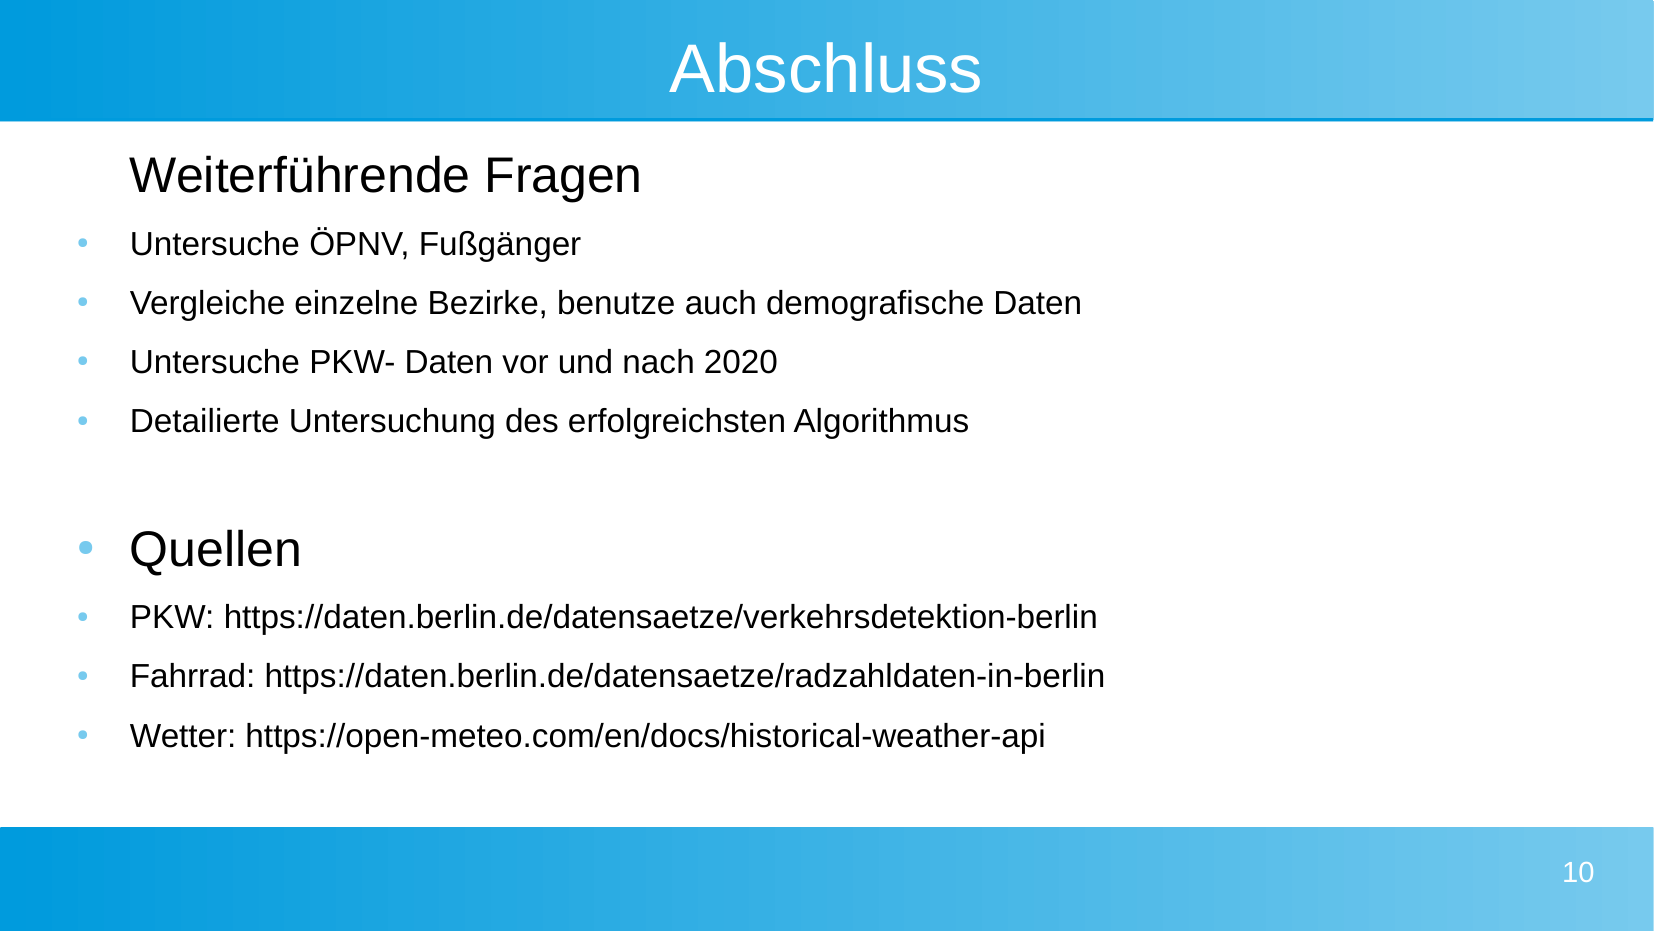

# Abschluss
Weiterführende Fragen
Untersuche ÖPNV, Fußgänger
Vergleiche einzelne Bezirke, benutze auch demografische Daten
Untersuche PKW- Daten vor und nach 2020
Detailierte Untersuchung des erfolgreichsten Algorithmus
Quellen
PKW: https://daten.berlin.de/datensaetze/verkehrsdetektion-berlin
Fahrrad: https://daten.berlin.de/datensaetze/radzahldaten-in-berlin
Wetter: https://open-meteo.com/en/docs/historical-weather-api
10